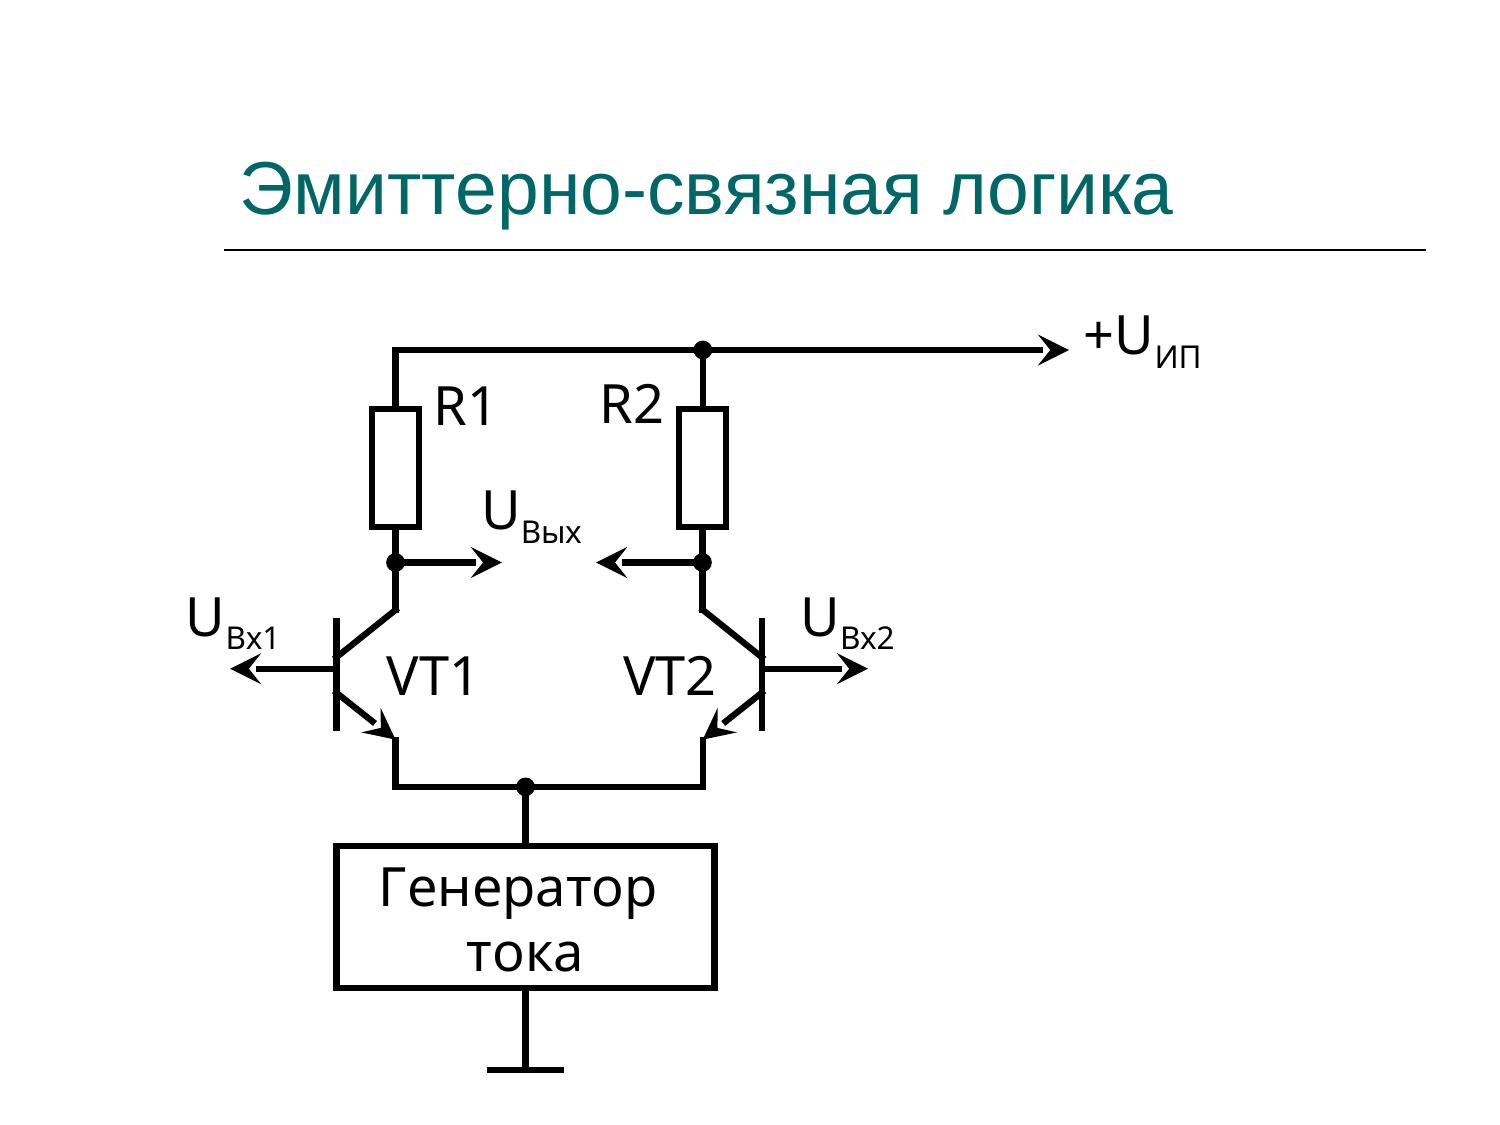

# Эмиттерно-связная логика
+UИП
R2
R1
UВых
UВх1
UВх2
VT1
VT2
Генератор
тока